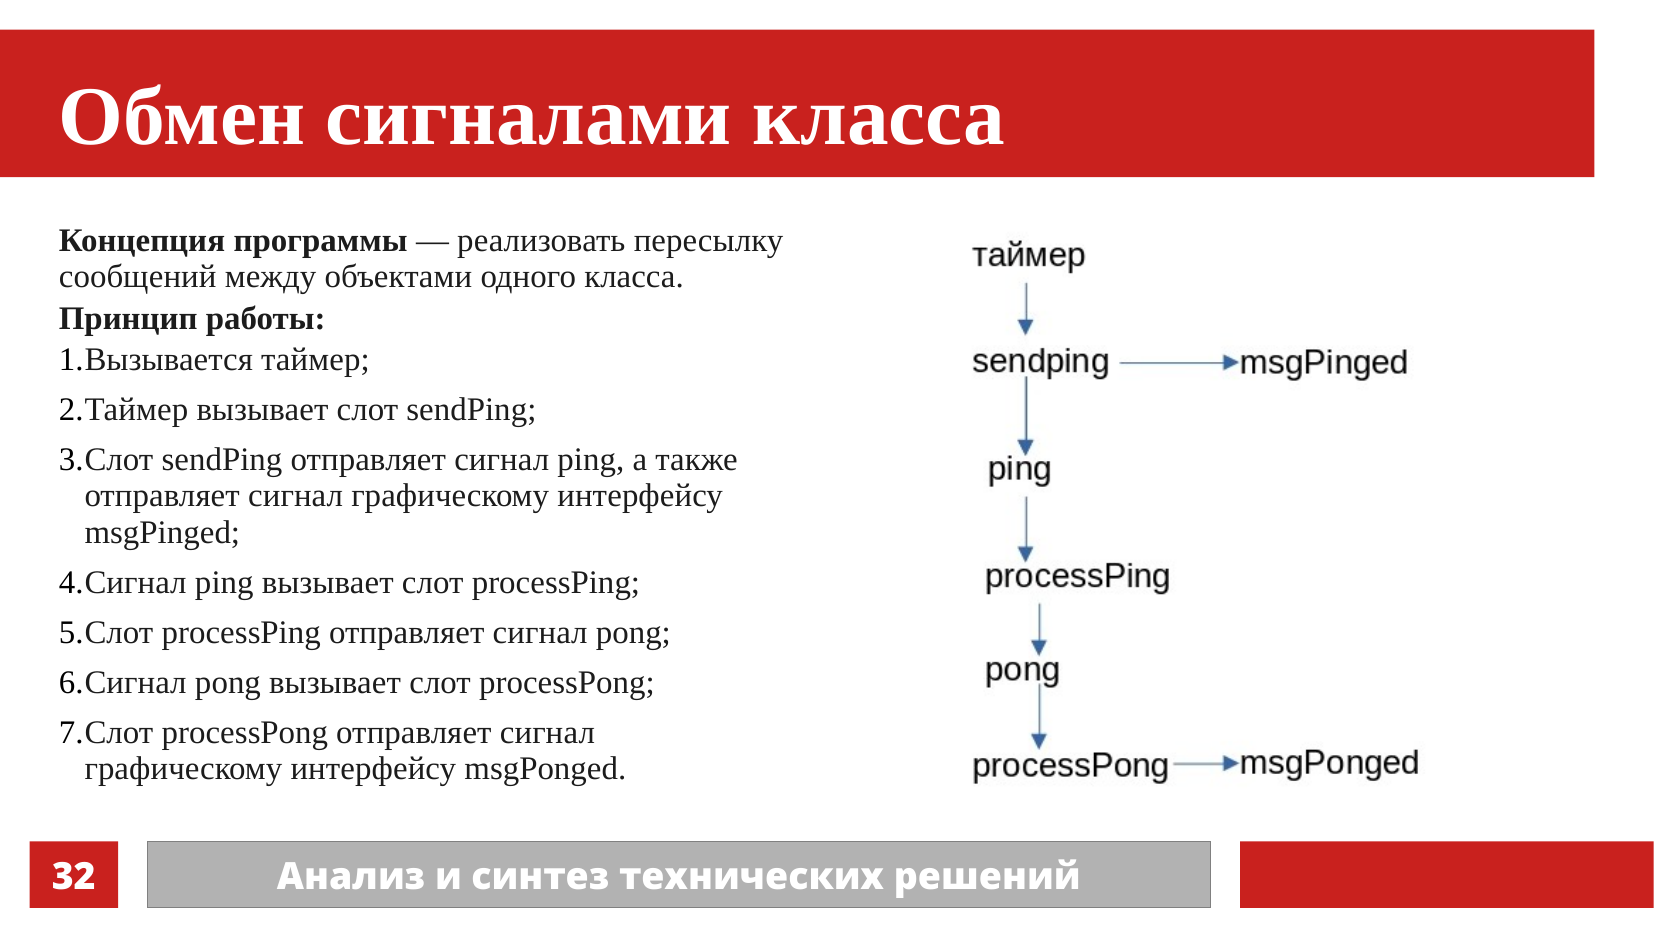

# Обмен сигналами класса
Концепция программы — реализовать пересылку сообщений между объектами одного класса.
Принцип работы:
Вызывается таймер;
Таймер вызывает слот sendPing;
Слот sendPing отправляет сигнал ping, а также отправляет сигнал графическому интерфейсу msgPinged;
Сигнал ping вызывает слот processPing;
Слот processPing отправляет сигнал pong;
Сигнал pong вызывает слот processPong;
Слот processPong отправляет сигнал графическому интерфейсу msgPonged.
32
Анализ и синтез технических решений